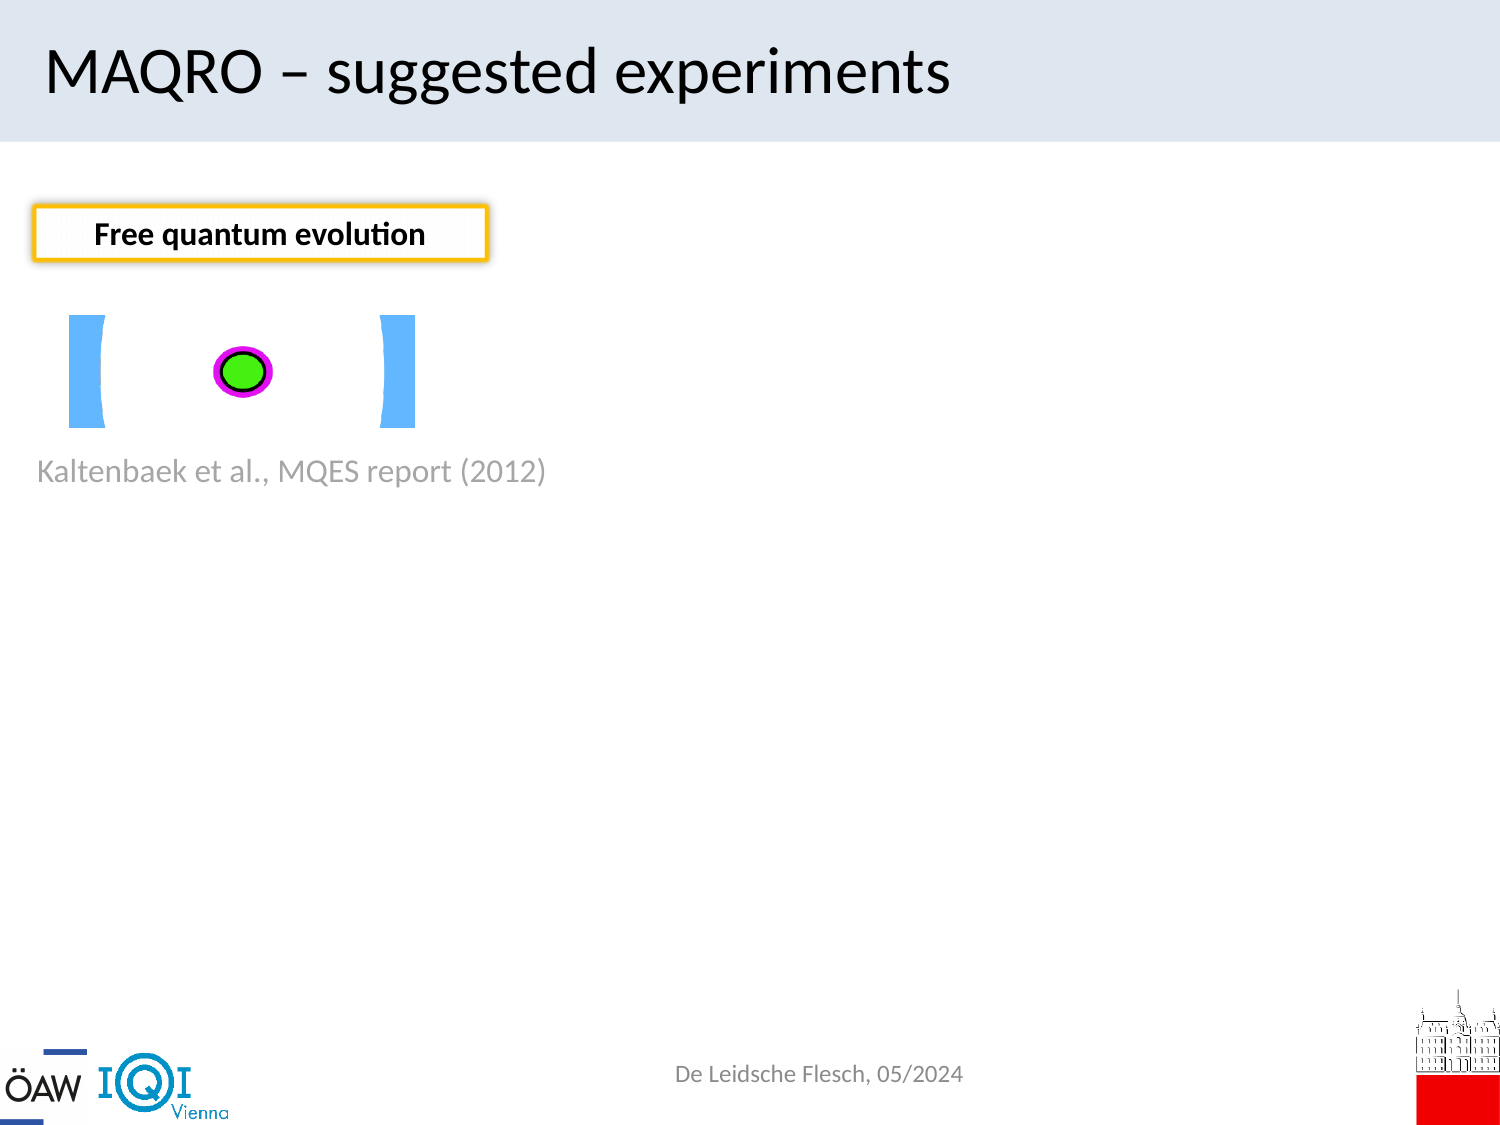

# MAQRO – suggested experiments
Free quantum evolution
Kaltenbaek et al., MQES report (2012)
De Leidsche Flesch, 05/2024